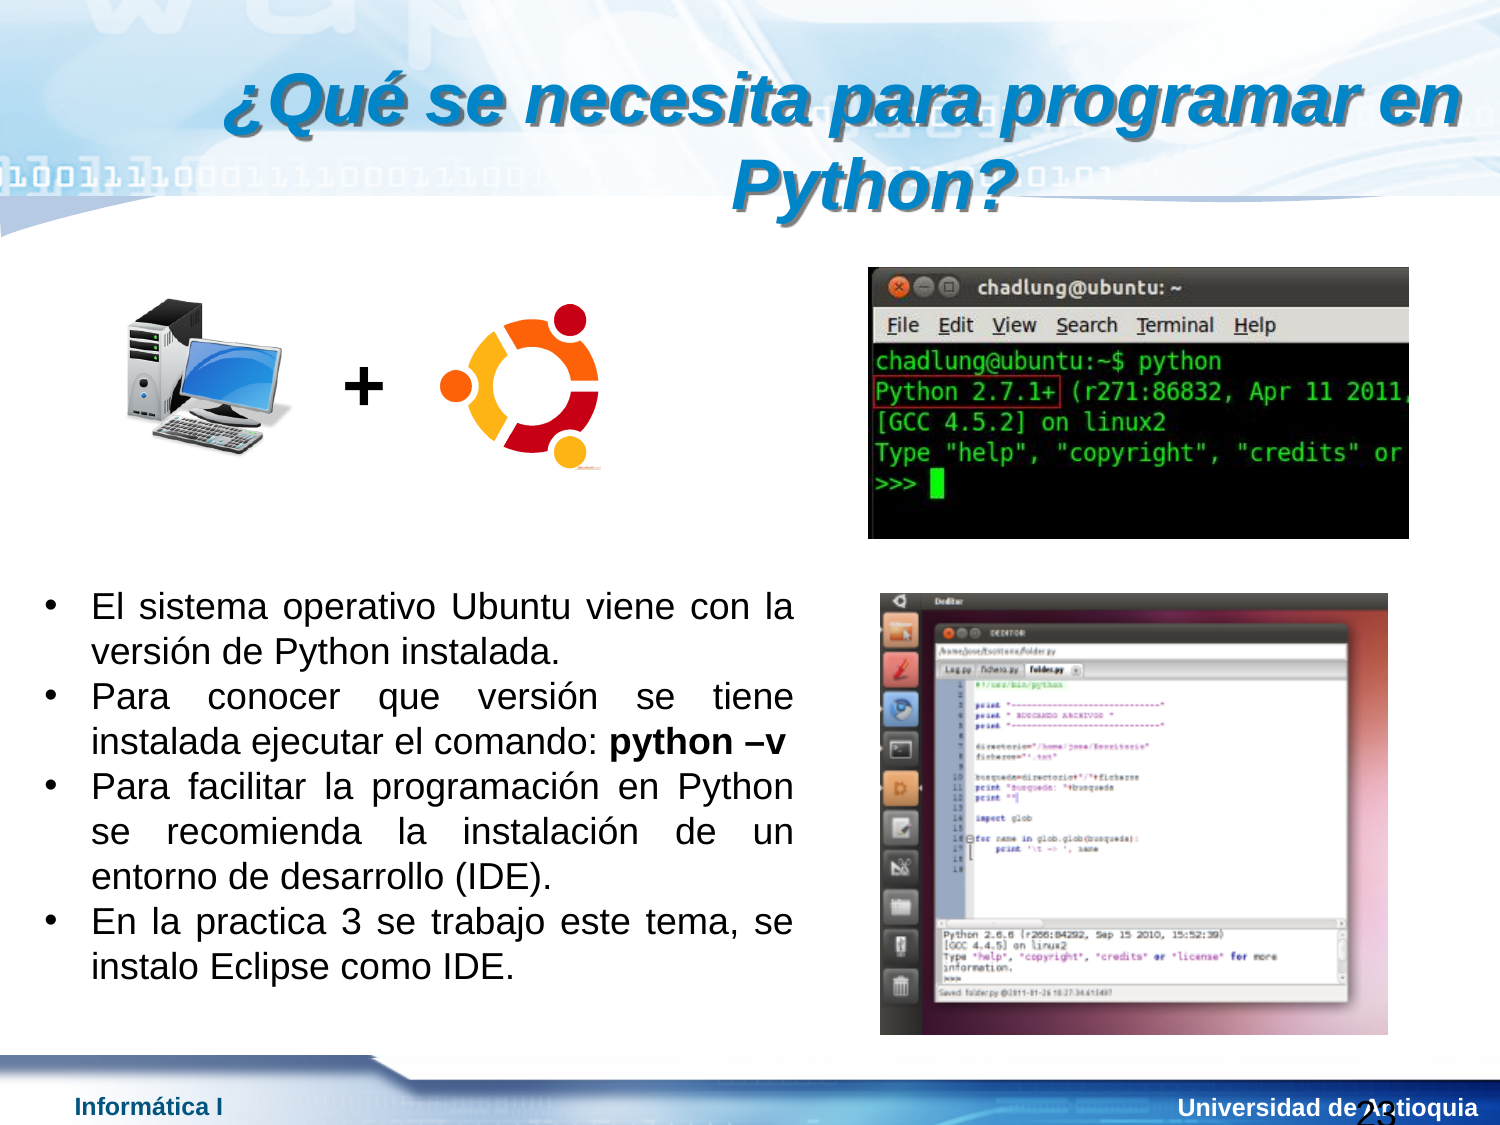

# ¿Qué se necesita para programar en Python?
+
El sistema operativo Ubuntu viene con la versión de Python instalada.
Para conocer que versión se tiene instalada ejecutar el comando: python –v
Para facilitar la programación en Python se recomienda la instalación de un entorno de desarrollo (IDE).
En la practica 3 se trabajo este tema, se instalo Eclipse como IDE.